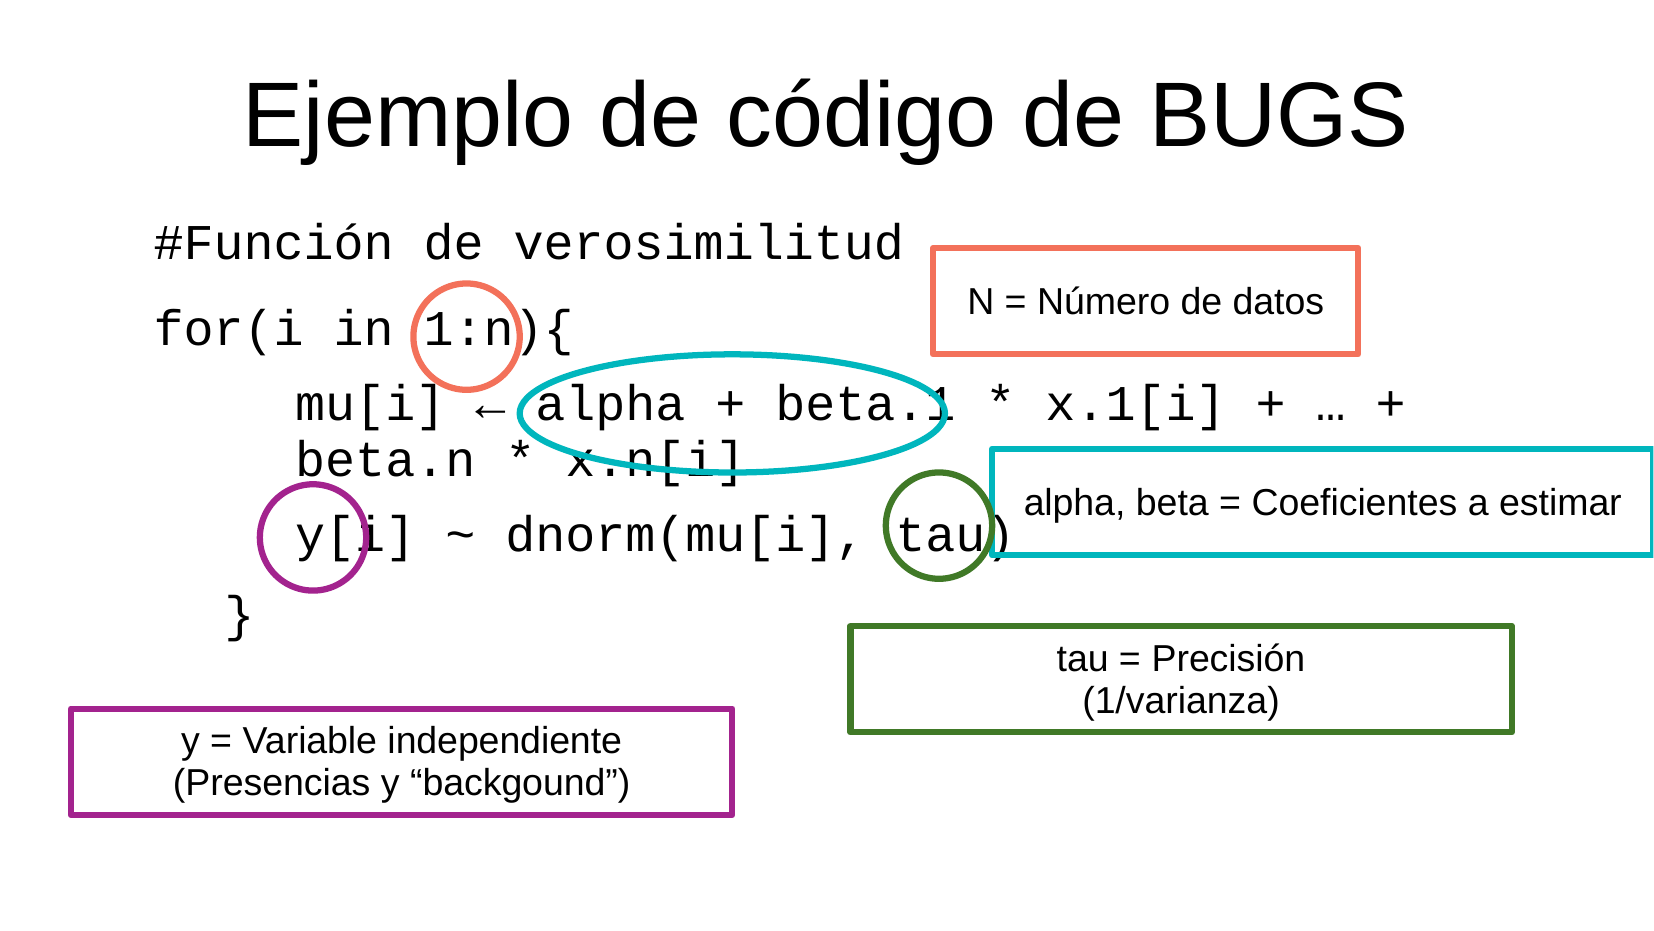

# Ejemplo de código de BUGS
#Función de verosimilitud
for(i in 1:n){
mu[i] ← alpha + beta.1 * x.1[i] + … + beta.n * x.n[i]
y[i] ~ dnorm(mu[i], tau)
}
N = Número de datos
alpha, beta = Coeficientes a estimar
tau = Precisión
(1/varianza)
y = Variable independiente
(Presencias y “backgound”)